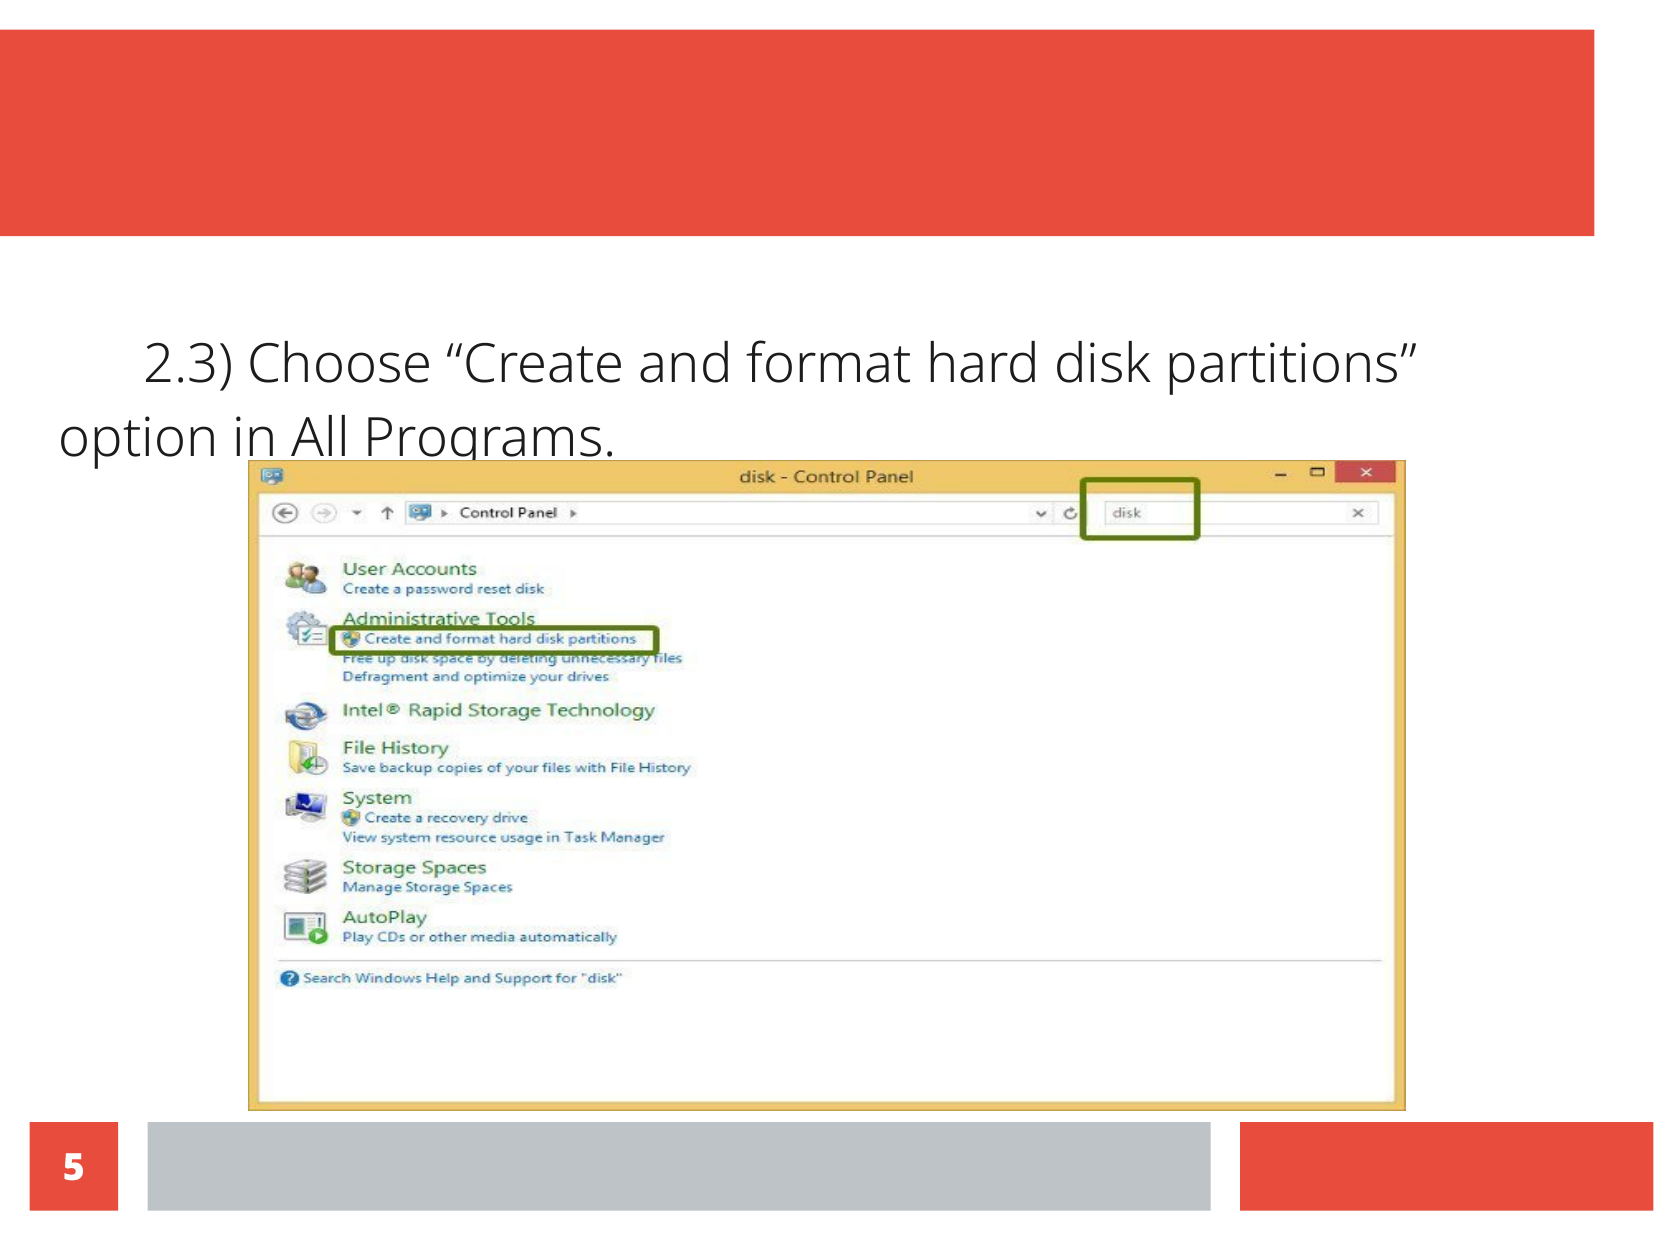

#
 2.3) Choose “Create and format hard disk partitions” option in All Programs.
5